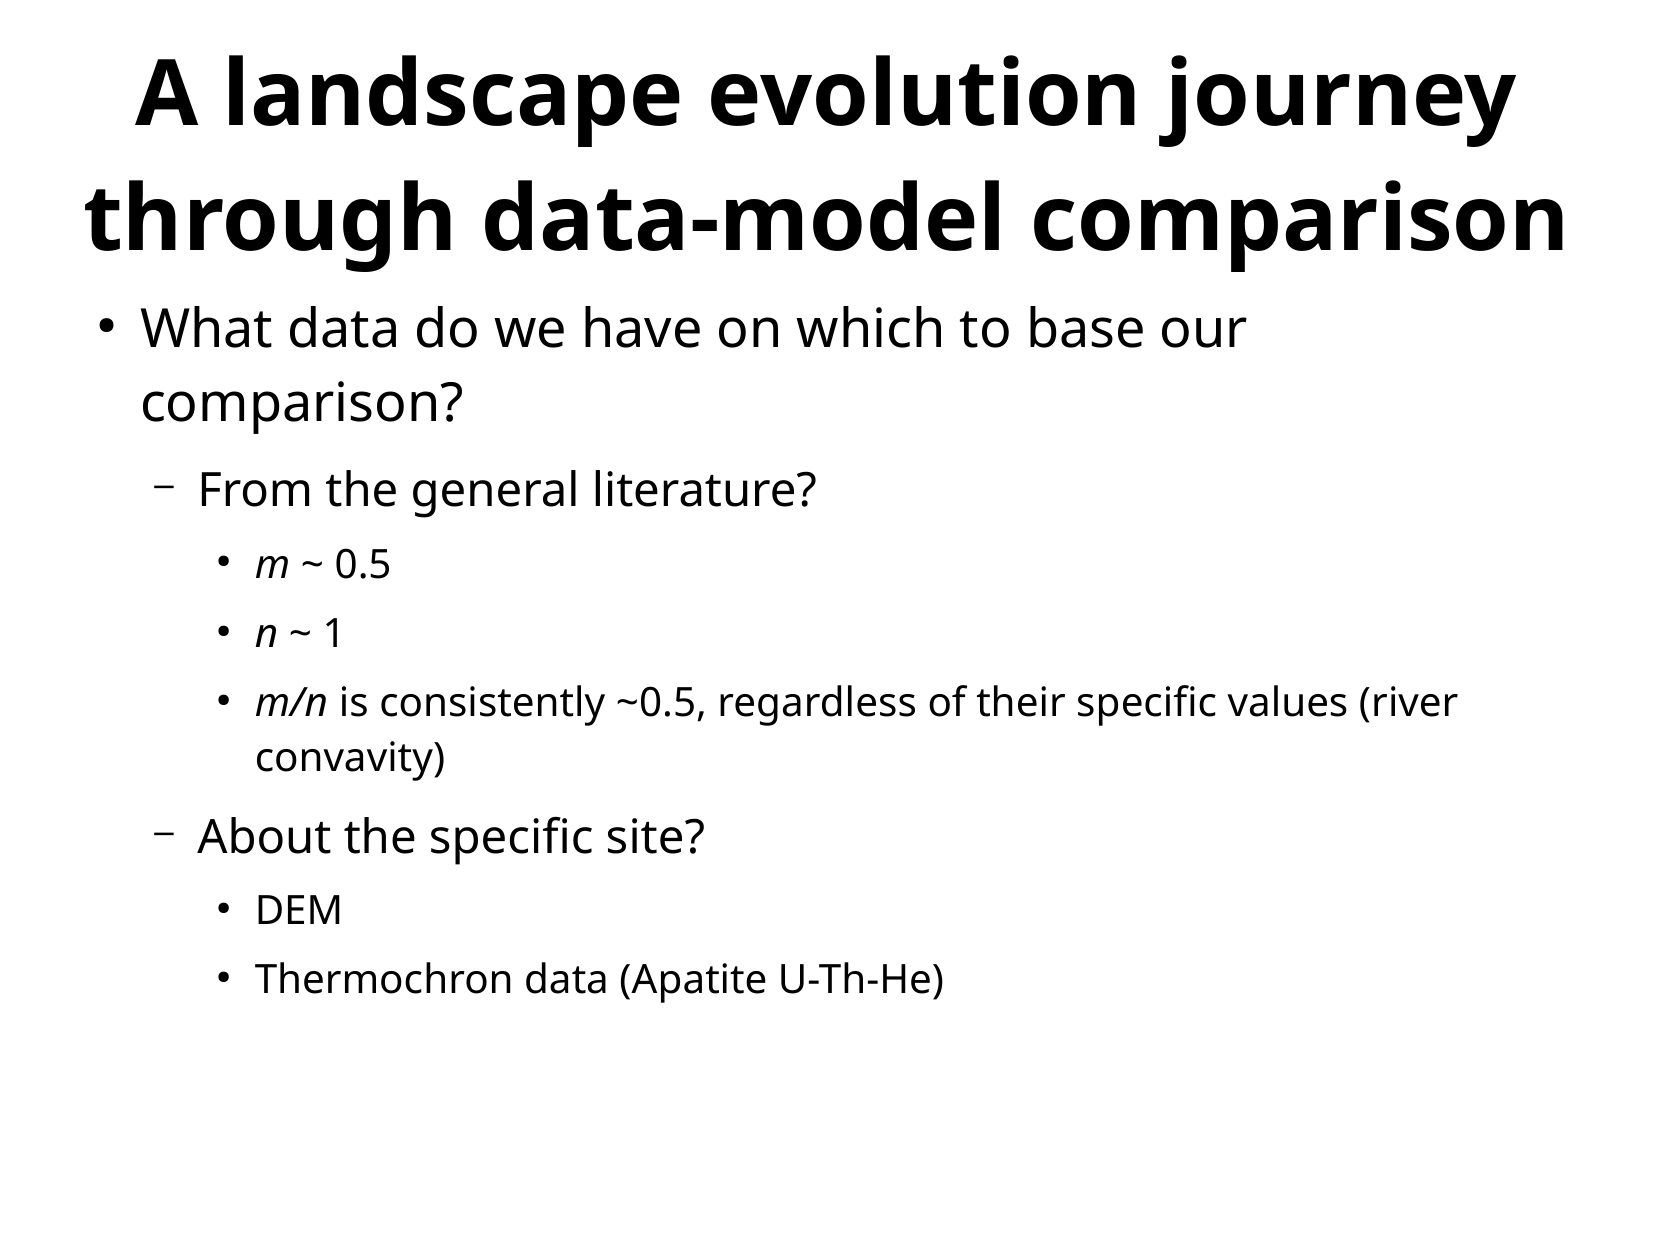

# A landscape evolution journey through data-model comparison
What data do we have on which to base our comparison?
From the general literature?
m ~ 0.5
n ~ 1
m/n is consistently ~0.5, regardless of their specific values (river convavity)
About the specific site?
DEM
Thermochron data (Apatite U-Th-He)